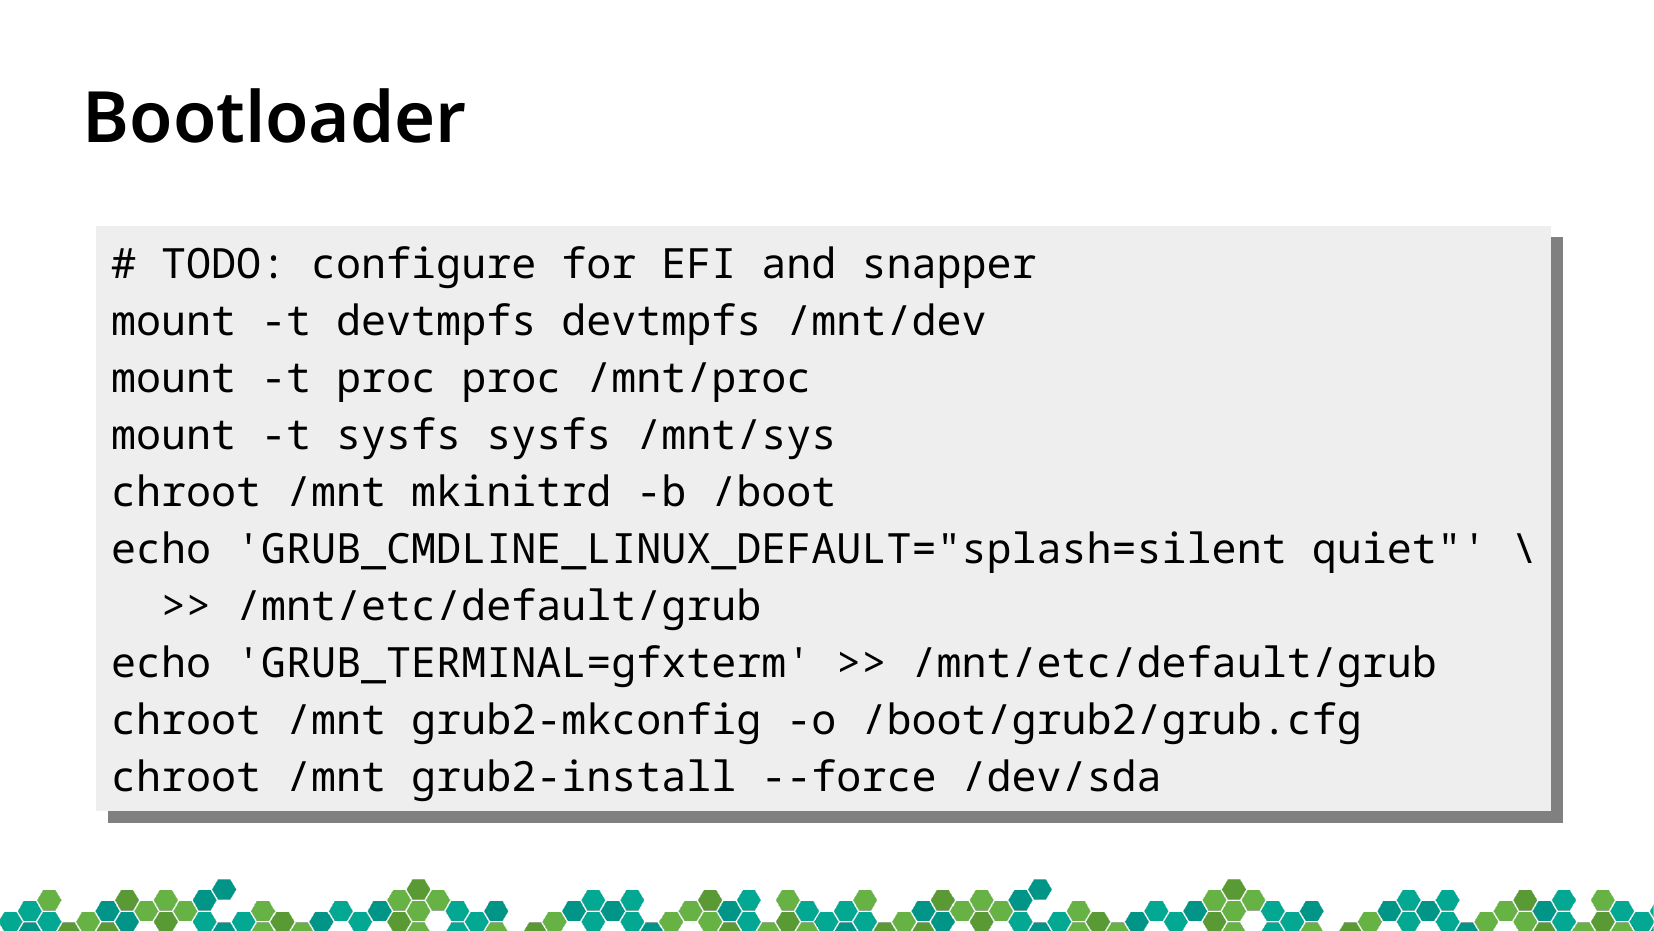

# Bootloader
# TODO: configure for EFI and snapper
mount -t devtmpfs devtmpfs /mnt/dev
mount -t proc proc /mnt/proc
mount -t sysfs sysfs /mnt/sys
chroot /mnt mkinitrd -b /boot
echo 'GRUB_CMDLINE_LINUX_DEFAULT="splash=silent quiet"' \
 >> /mnt/etc/default/grub
echo 'GRUB_TERMINAL=gfxterm' >> /mnt/etc/default/grub
chroot /mnt grub2-mkconfig -o /boot/grub2/grub.cfg
chroot /mnt grub2-install --force /dev/sda